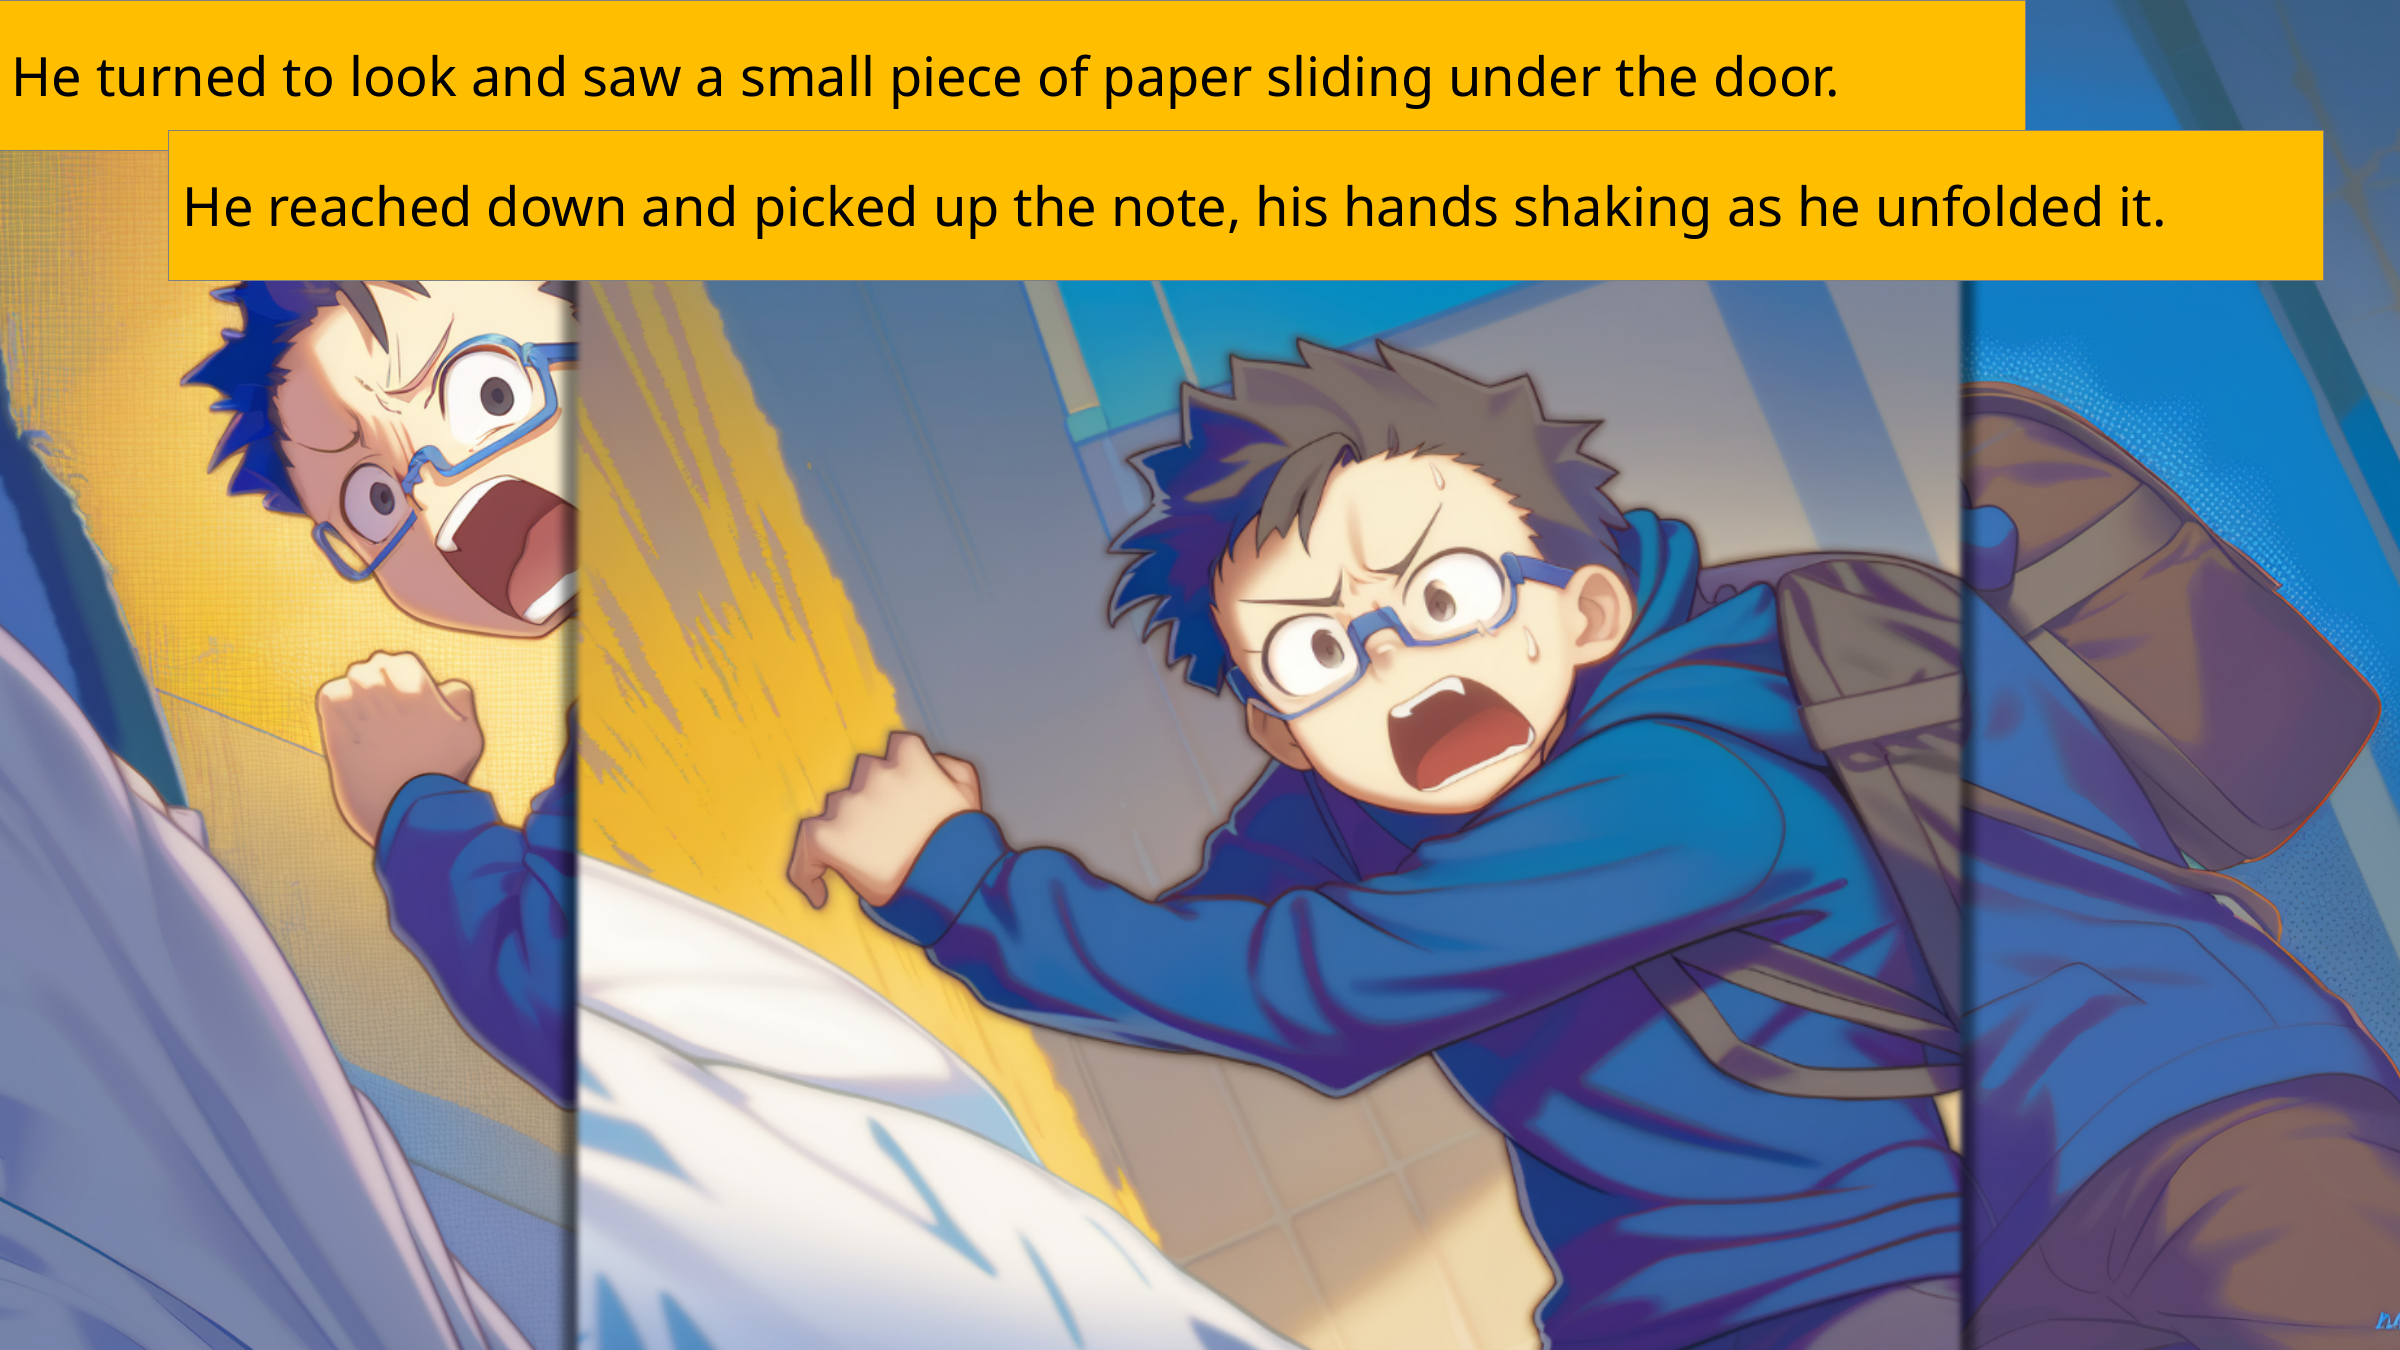

He turned to look and saw a small piece of paper sliding under the door.
He reached down and picked up the note, his hands shaking as he unfolded it.